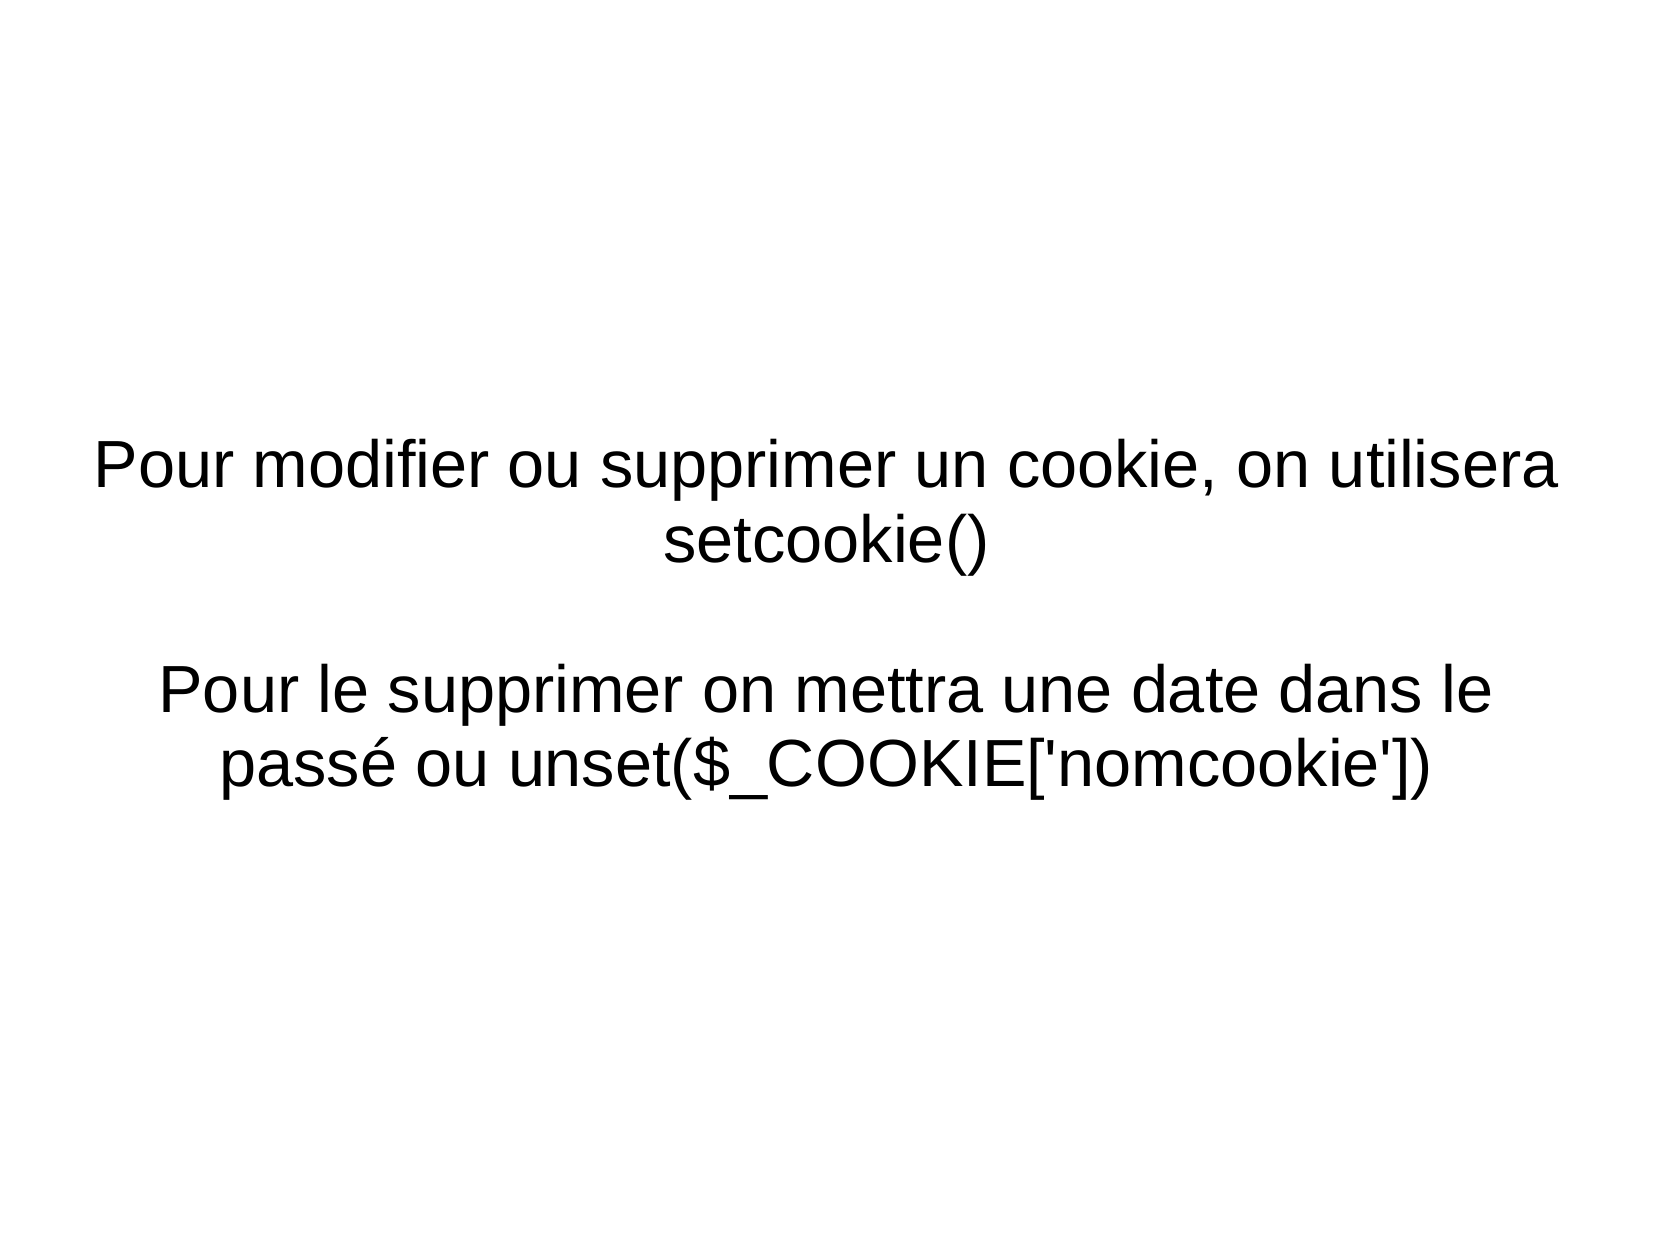

# Pour modifier ou supprimer un cookie, on utilisera setcookie()
Pour le supprimer on mettra une date dans le passé ou unset($_COOKIE['nomcookie'])